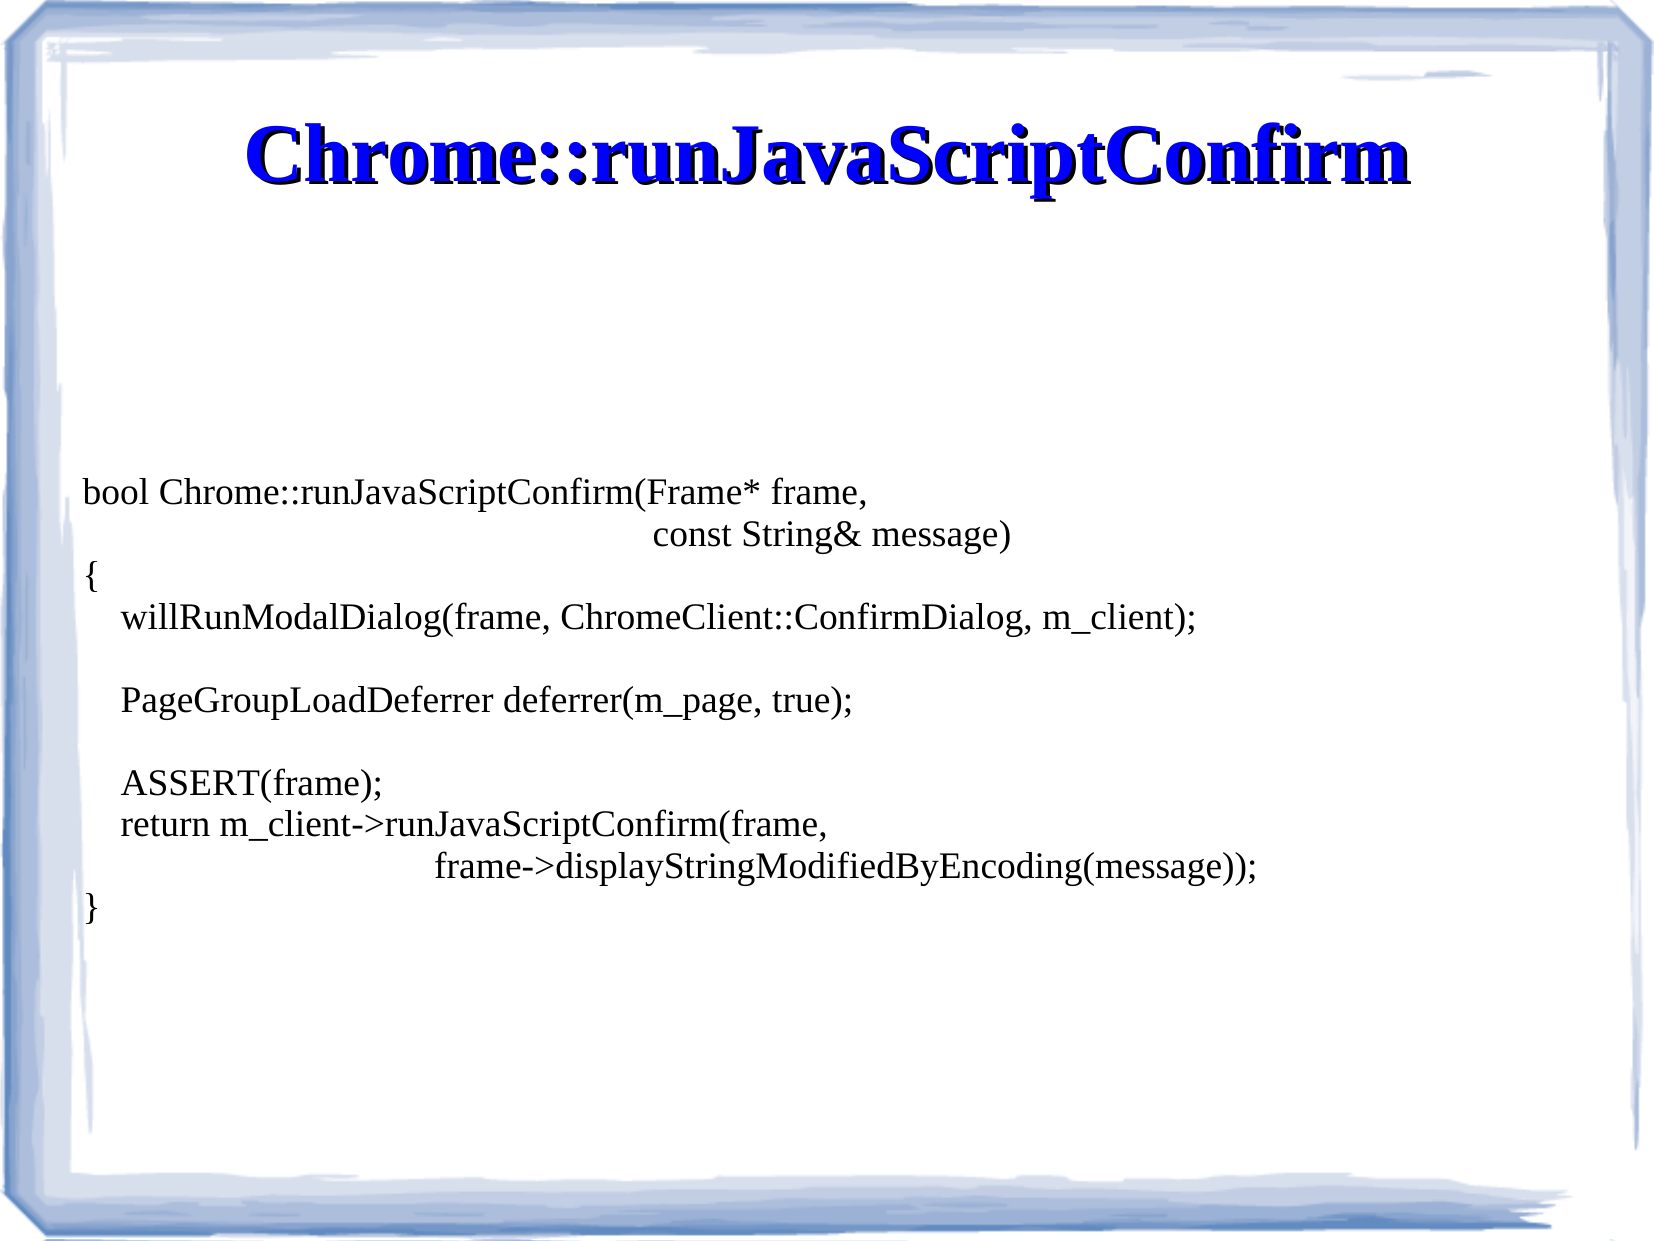

# Chrome::runJavaScriptConfirm
bool Chrome::runJavaScriptConfirm(Frame* frame,
 const String& message)
{
 willRunModalDialog(frame, ChromeClient::ConfirmDialog, m_client);
 PageGroupLoadDeferrer deferrer(m_page, true);
 ASSERT(frame);
 return m_client->runJavaScriptConfirm(frame,
 frame->displayStringModifiedByEncoding(message));
}